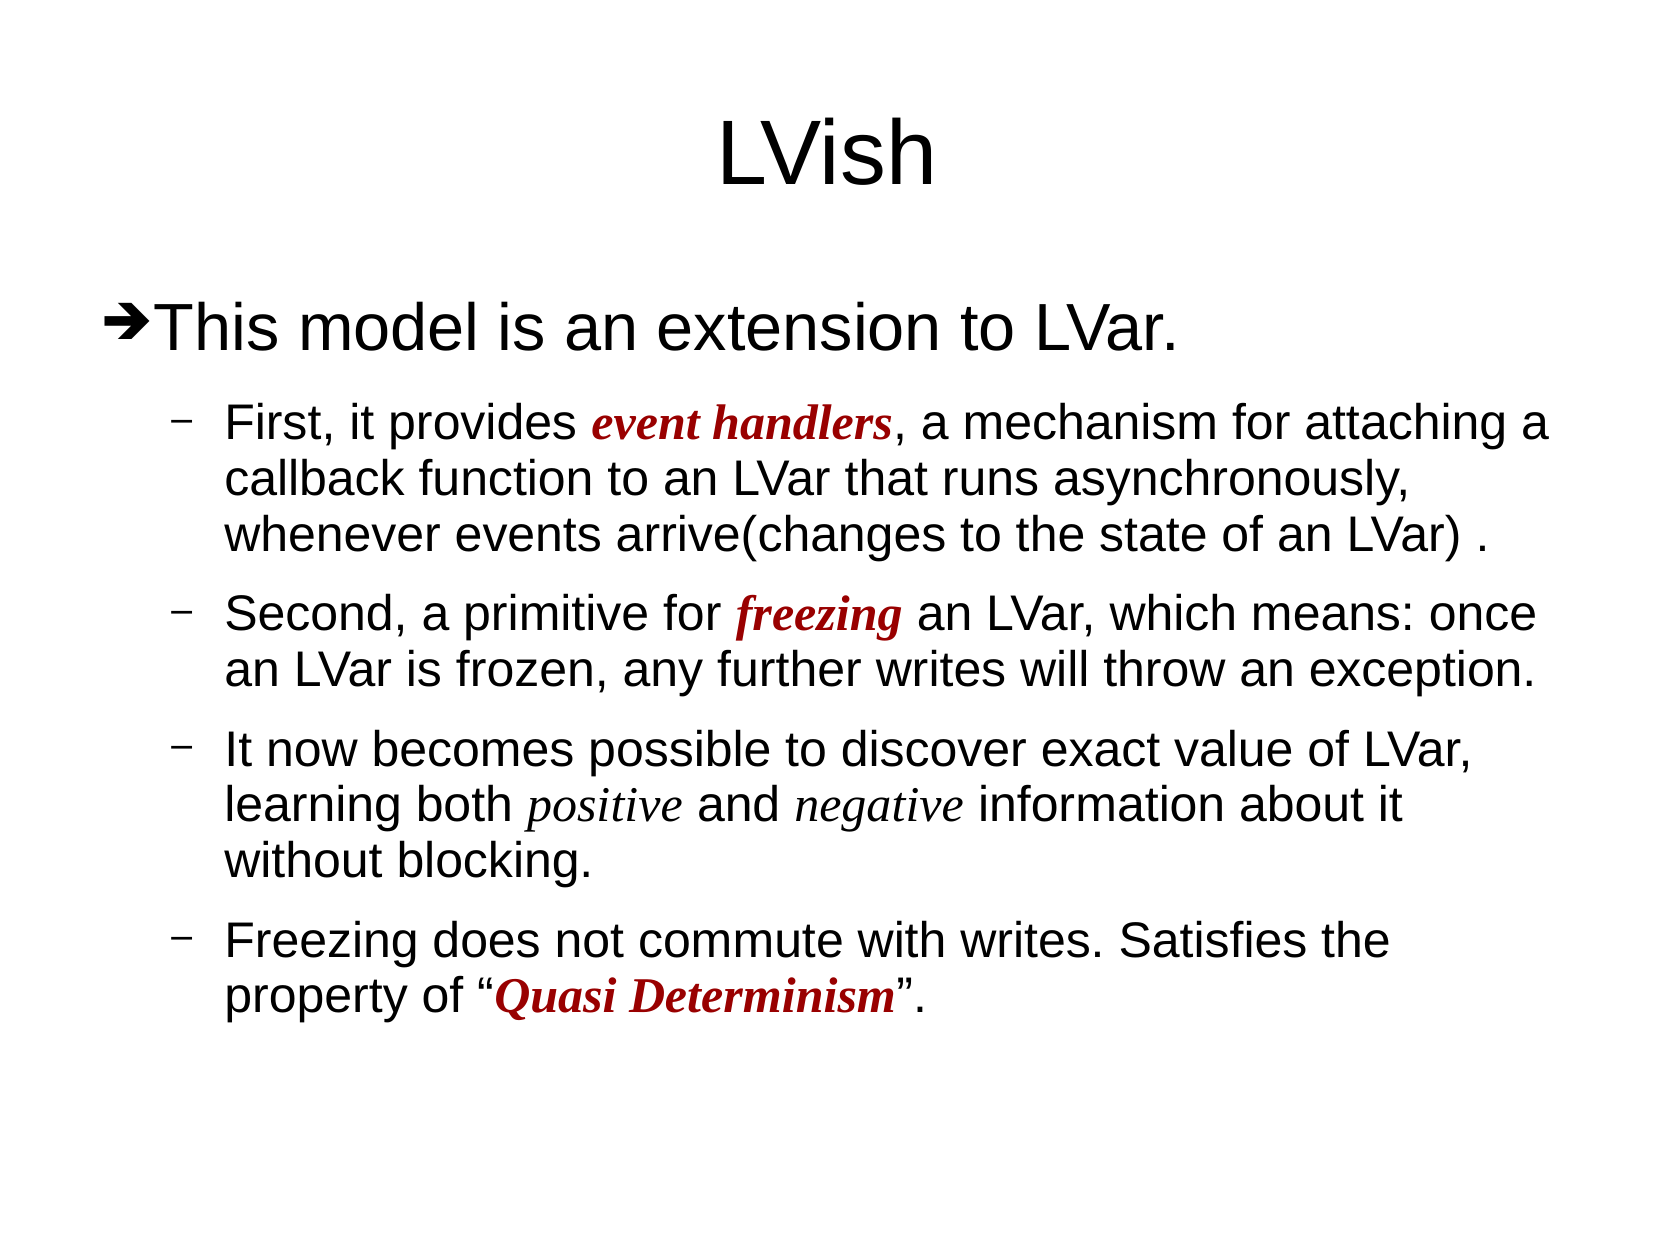

# LVish
This model is an extension to LVar.
First, it provides event handlers, a mechanism for attaching a callback function to an LVar that runs asynchronously, whenever events arrive(changes to the state of an LVar) .
Second, a primitive for freezing an LVar, which means: once an LVar is frozen, any further writes will throw an exception.
It now becomes possible to discover exact value of LVar, learning both positive and negative information about it without blocking.
Freezing does not commute with writes. Satisfies the property of “Quasi Determinism”.